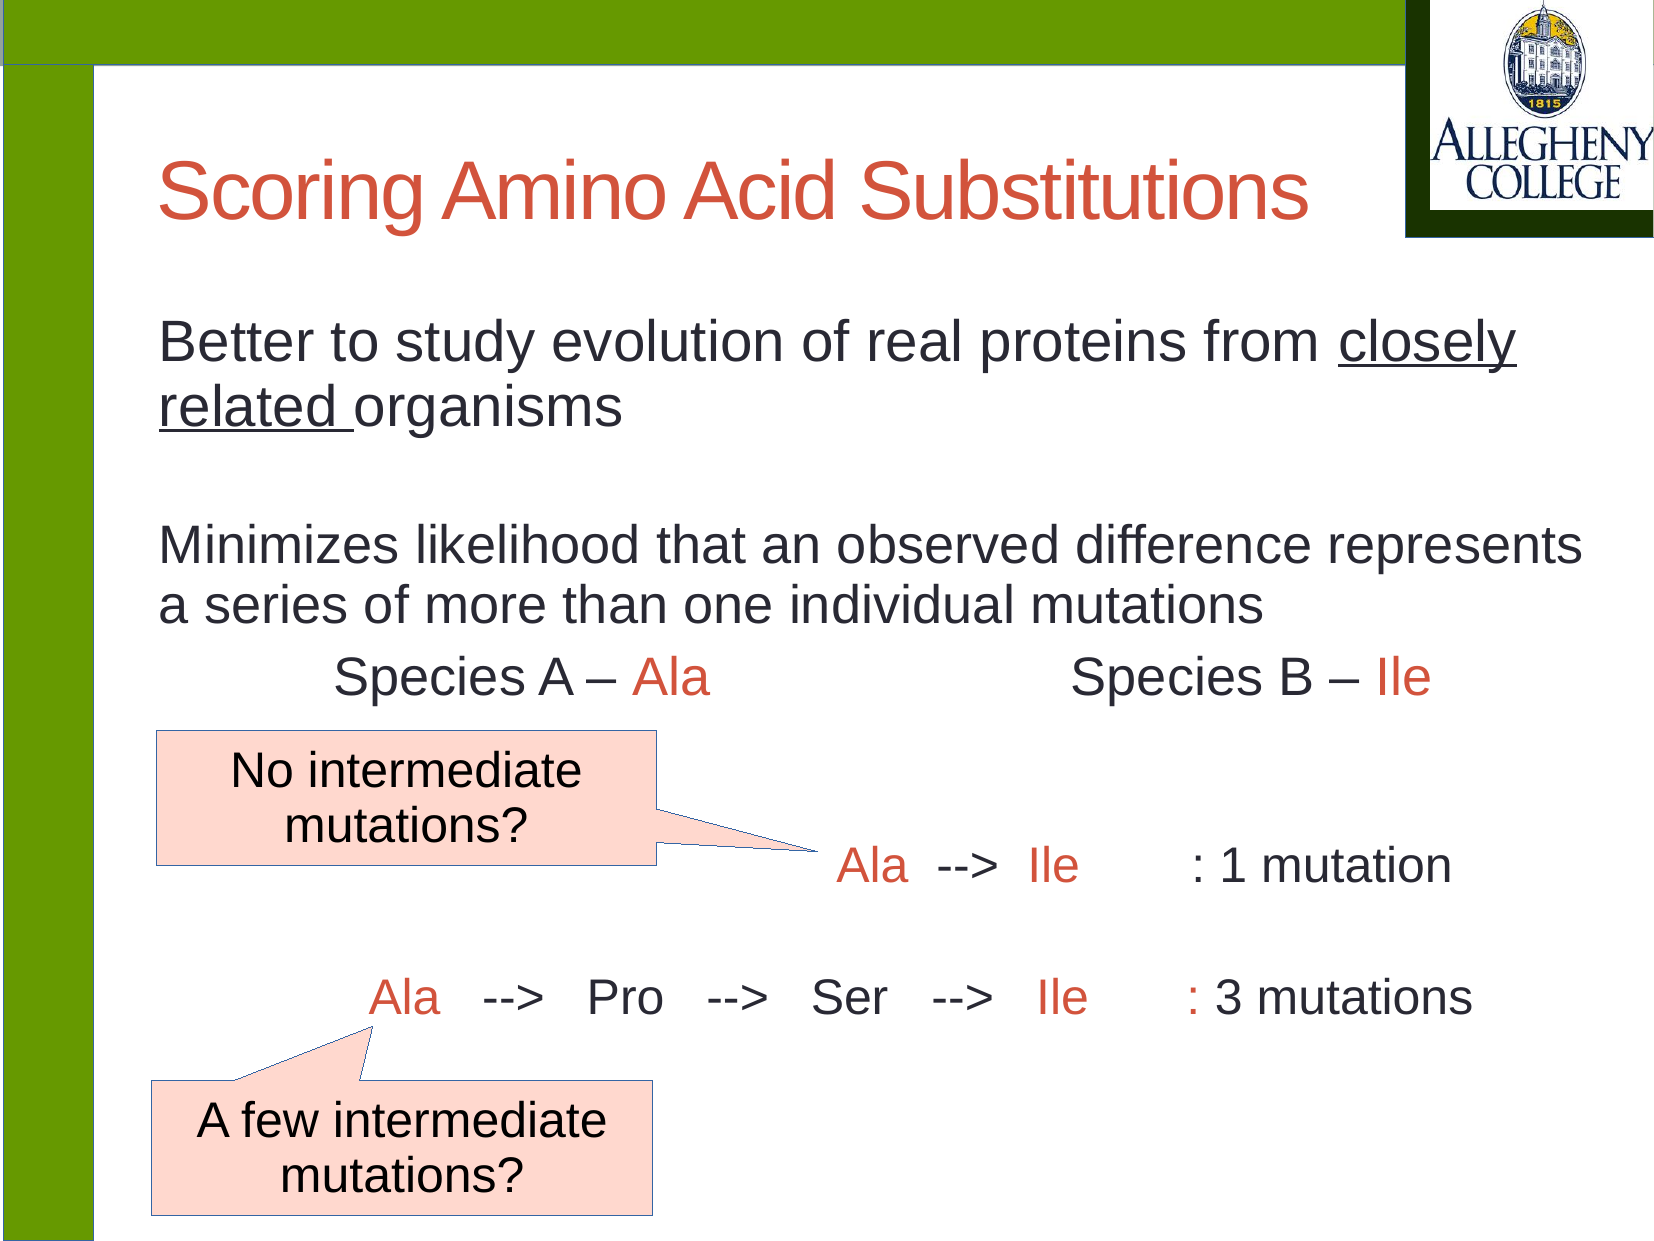

# Scoring Amino Acid Substitutions
Better to study evolution of real proteins from closely related organisms
Minimizes likelihood that an observed difference represents a series of more than one individual mutations
Species A – Ala Species B – Ile
 Ala --> Ile : 1 mutation
Ala --> Pro --> Ser --> Ile : 3 mutations
No intermediate
mutations?
A few intermediate
mutations?